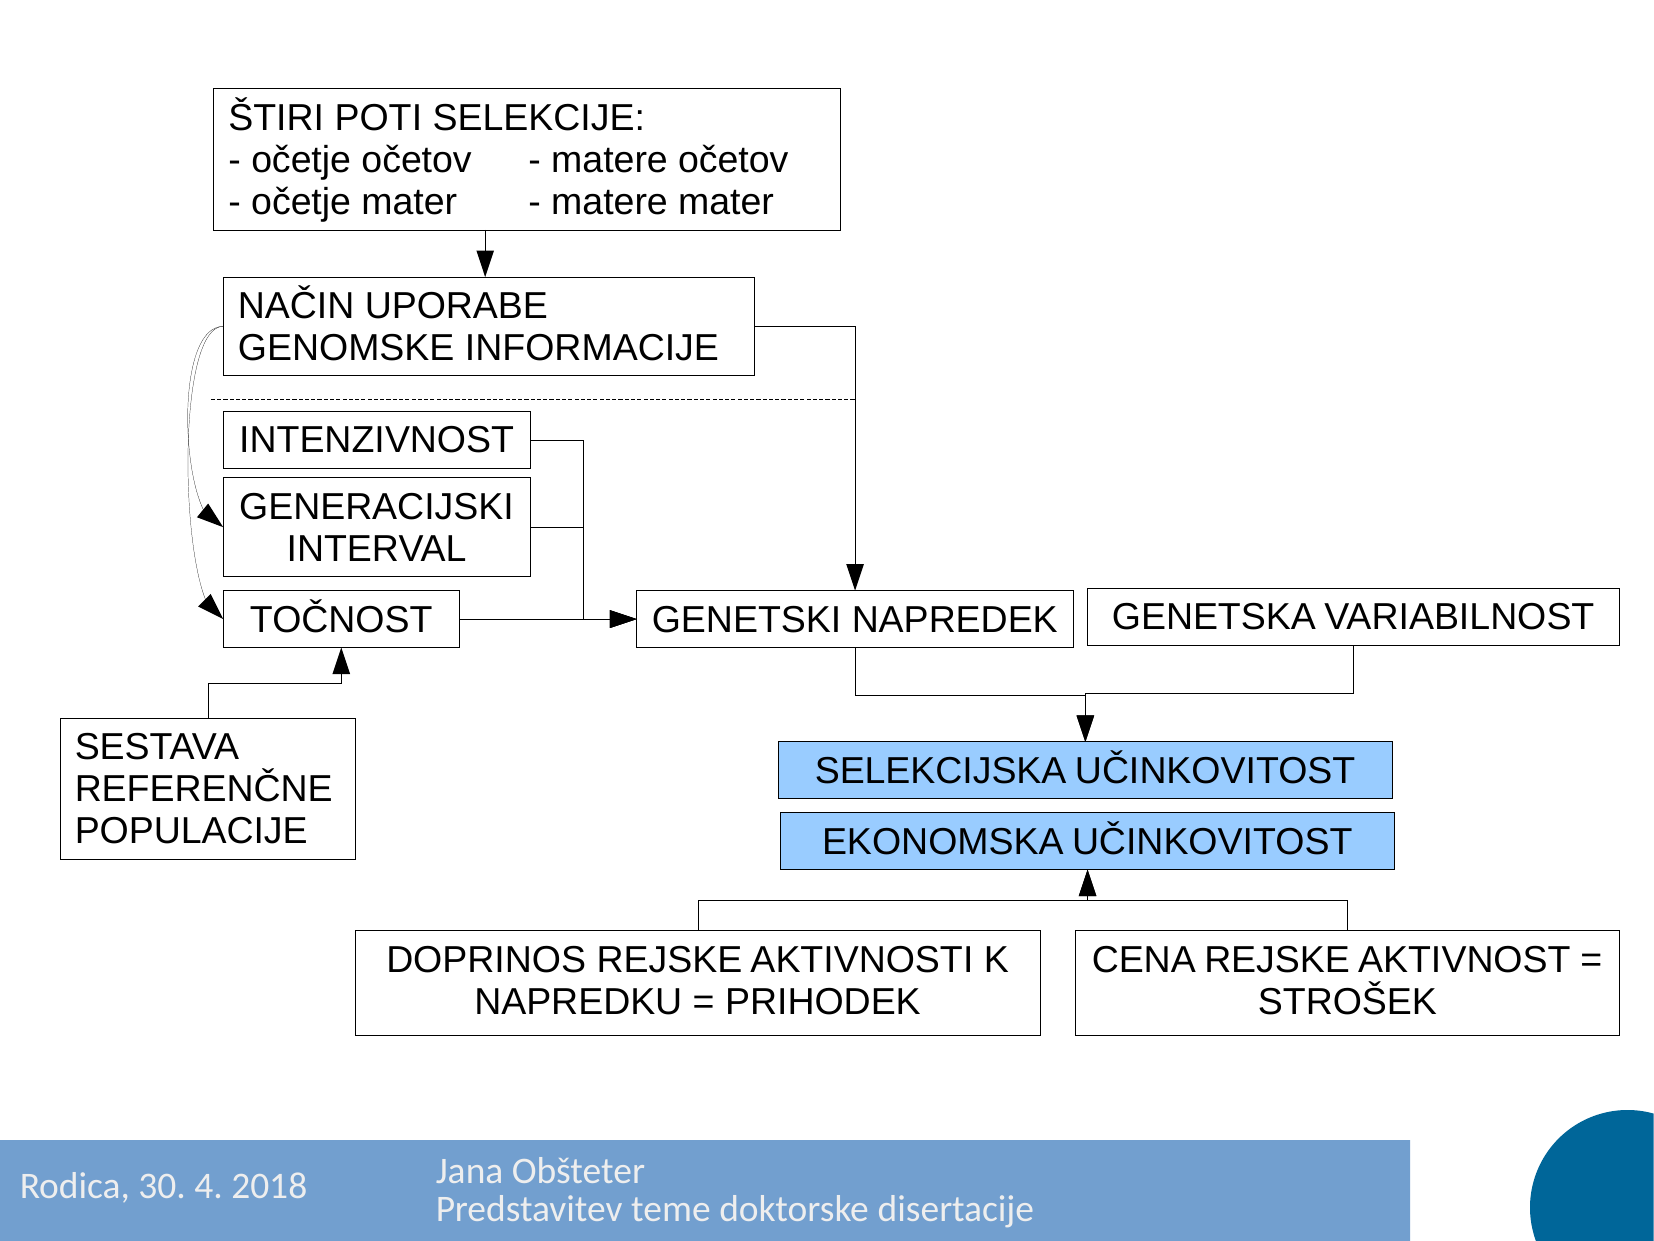

Štiri poti selekcije:
- očetje očetov	- matere očetov
- očetje mater	- matere mater
Način uporabe genomskE informacije
intenzivnost
Generacijski interval
Genetska variabilnost
točnost
Genetski napredek
Sestava referenčne populacije
Selekcijska učinkovitost
Ekonomska učinkovitost
Doprinos rejske aktivnosti k napredku = prihodek
Cena rejske aktivnost = strošek